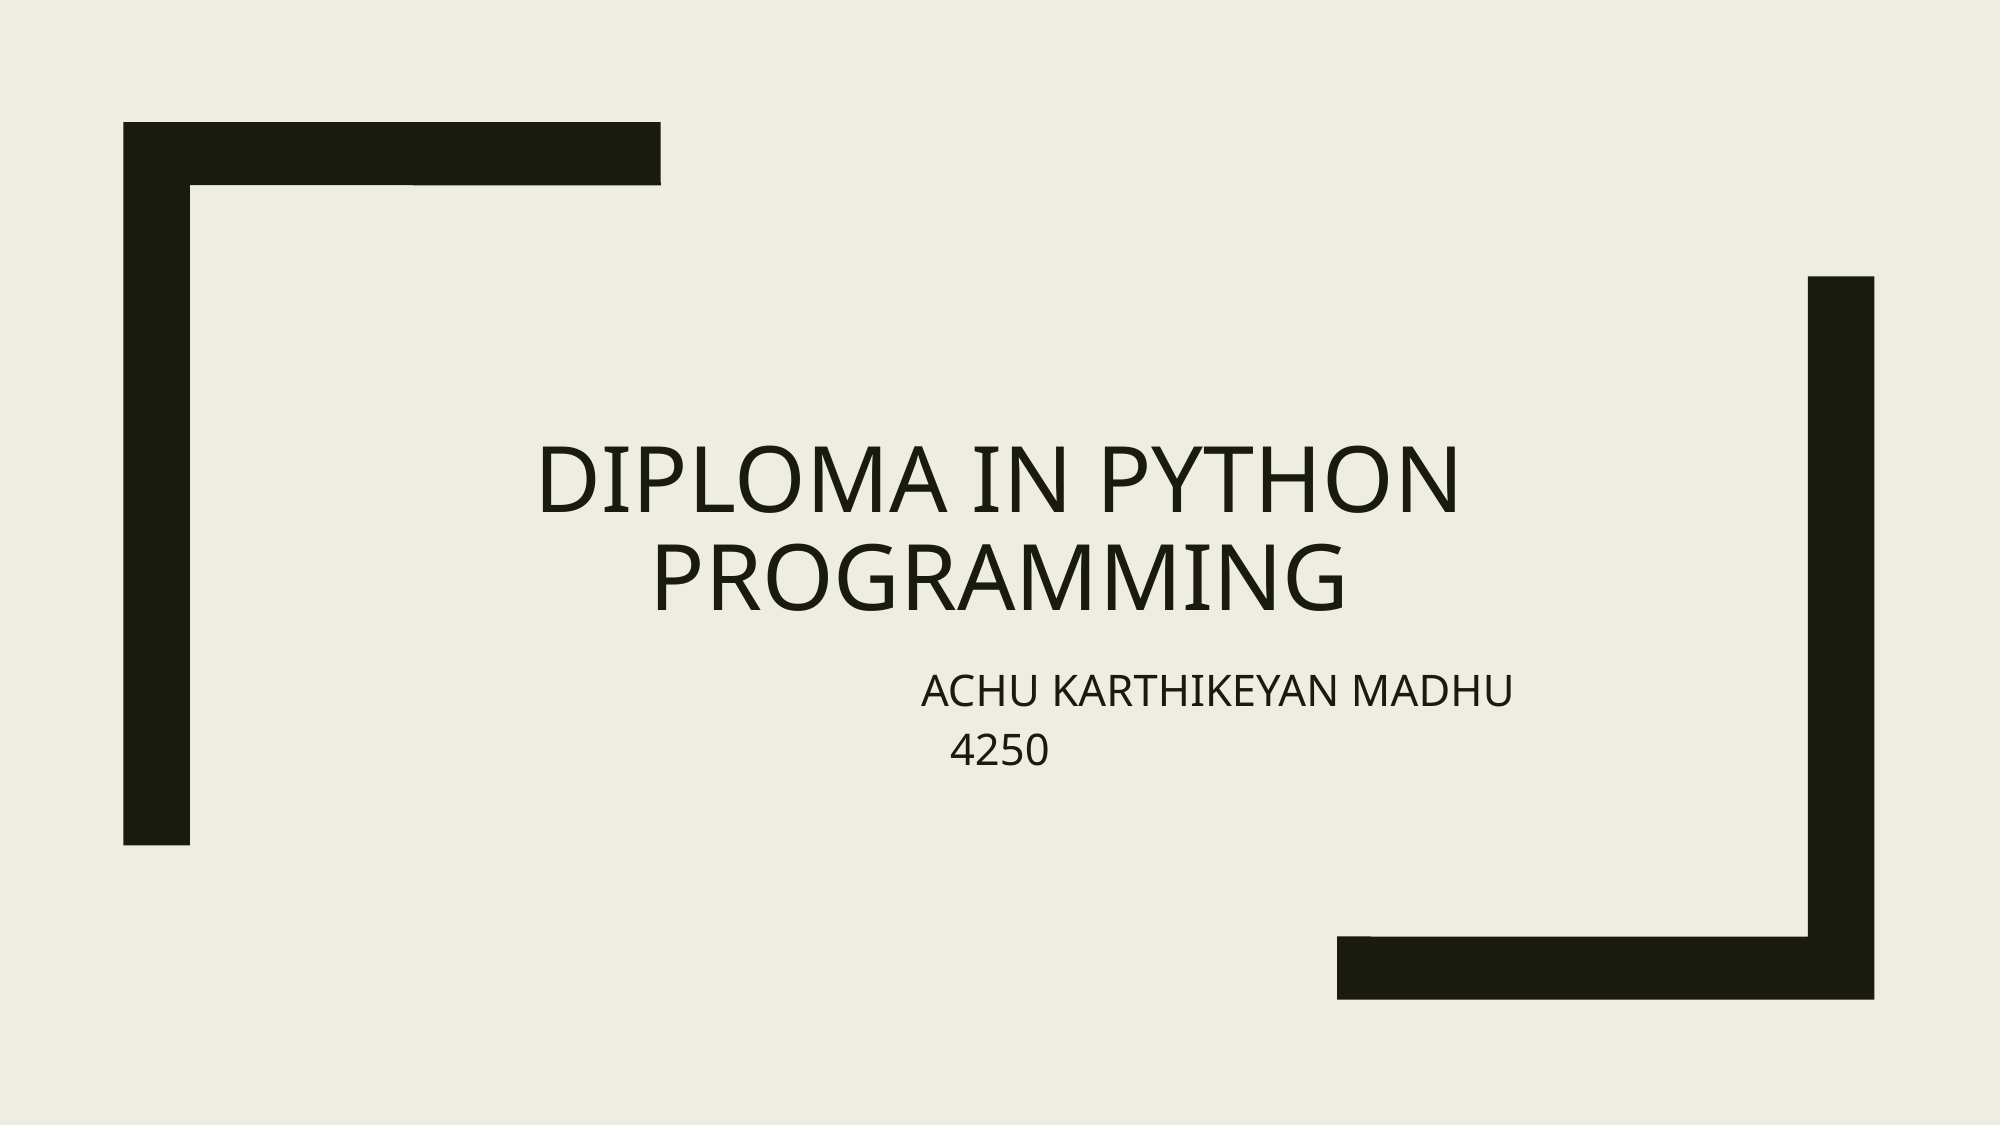

# DIPLOMA IN PYTHON PROGRAMMING
 ACHU KARTHIKEYAN MADHU
4250